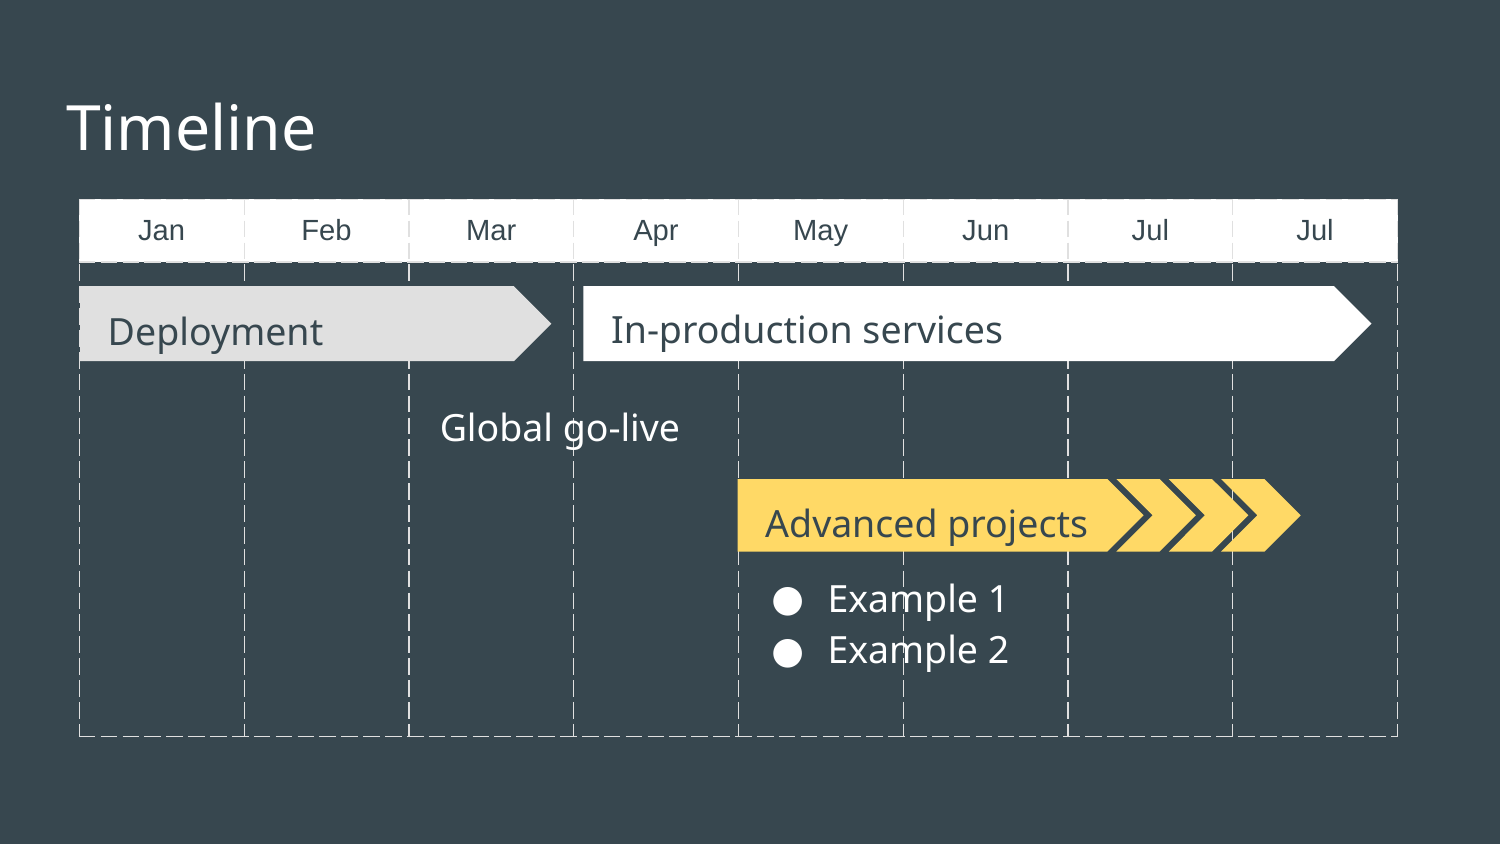

# Timeline
| Jan | Feb | Mar | Apr | May | Jun | Jul | Jul |
| --- | --- | --- | --- | --- | --- | --- | --- |
| | | | | | | | |
In-production services
Deployment
Global go-live
Advanced projects
Example 1
Example 2